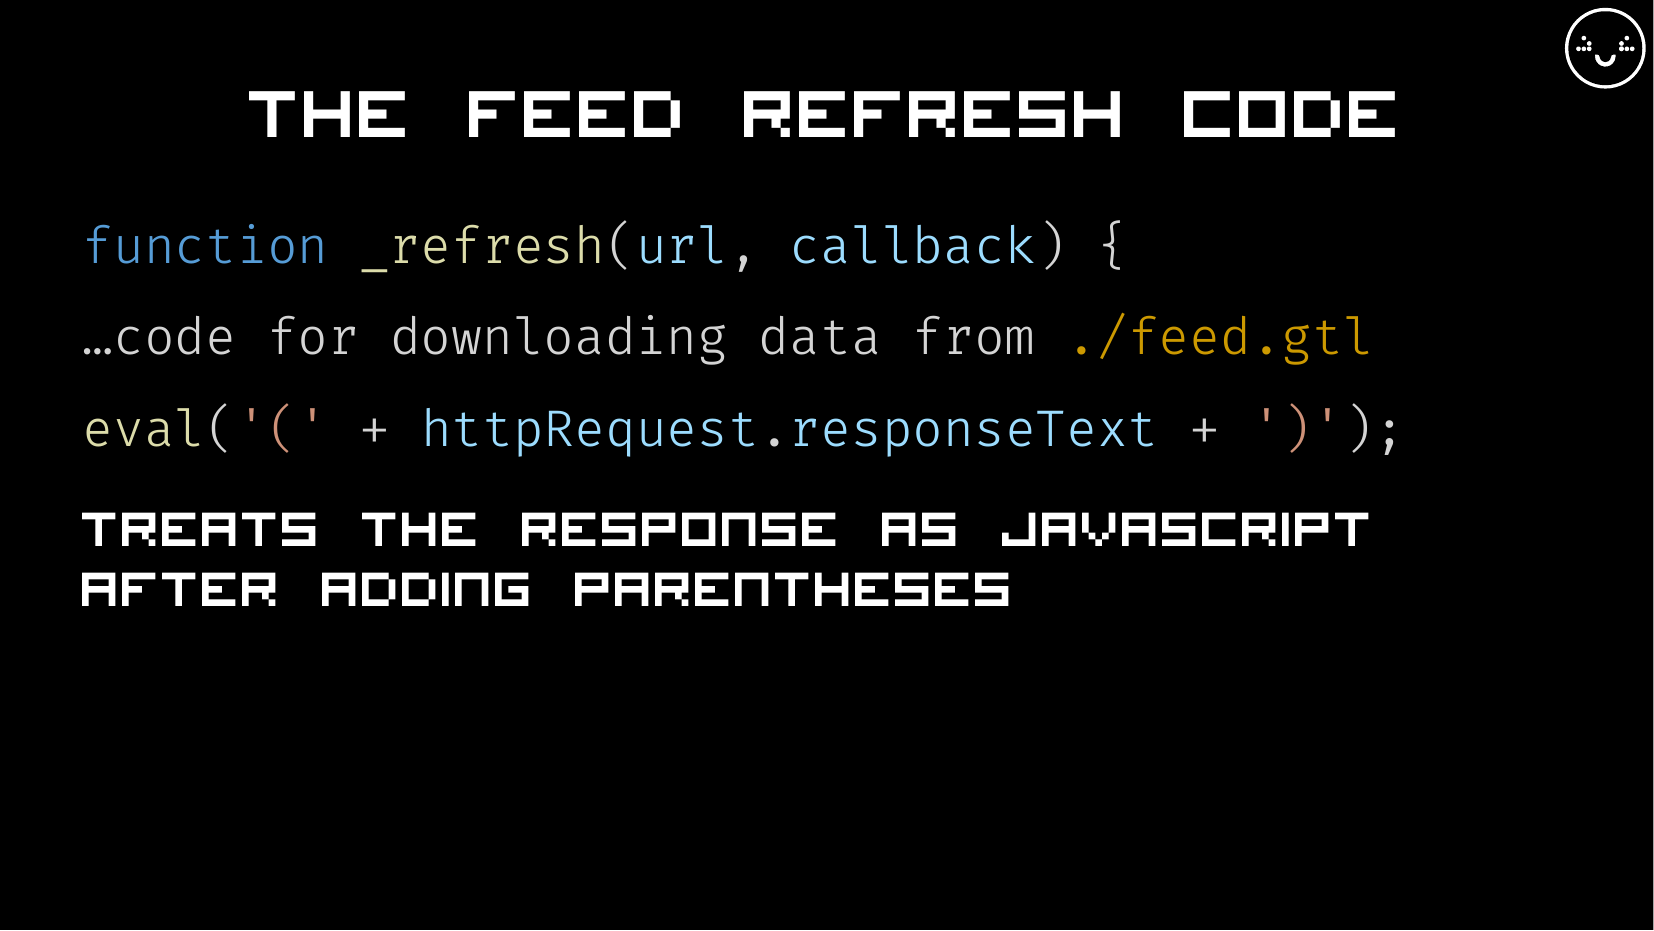

# The feed refresh code
function _refresh(url, callback) {
…code for downloading data from ./feed.gtl
eval('(' + httpRequest.responseText + ')');
Treats the response as javascript after adding parentheses